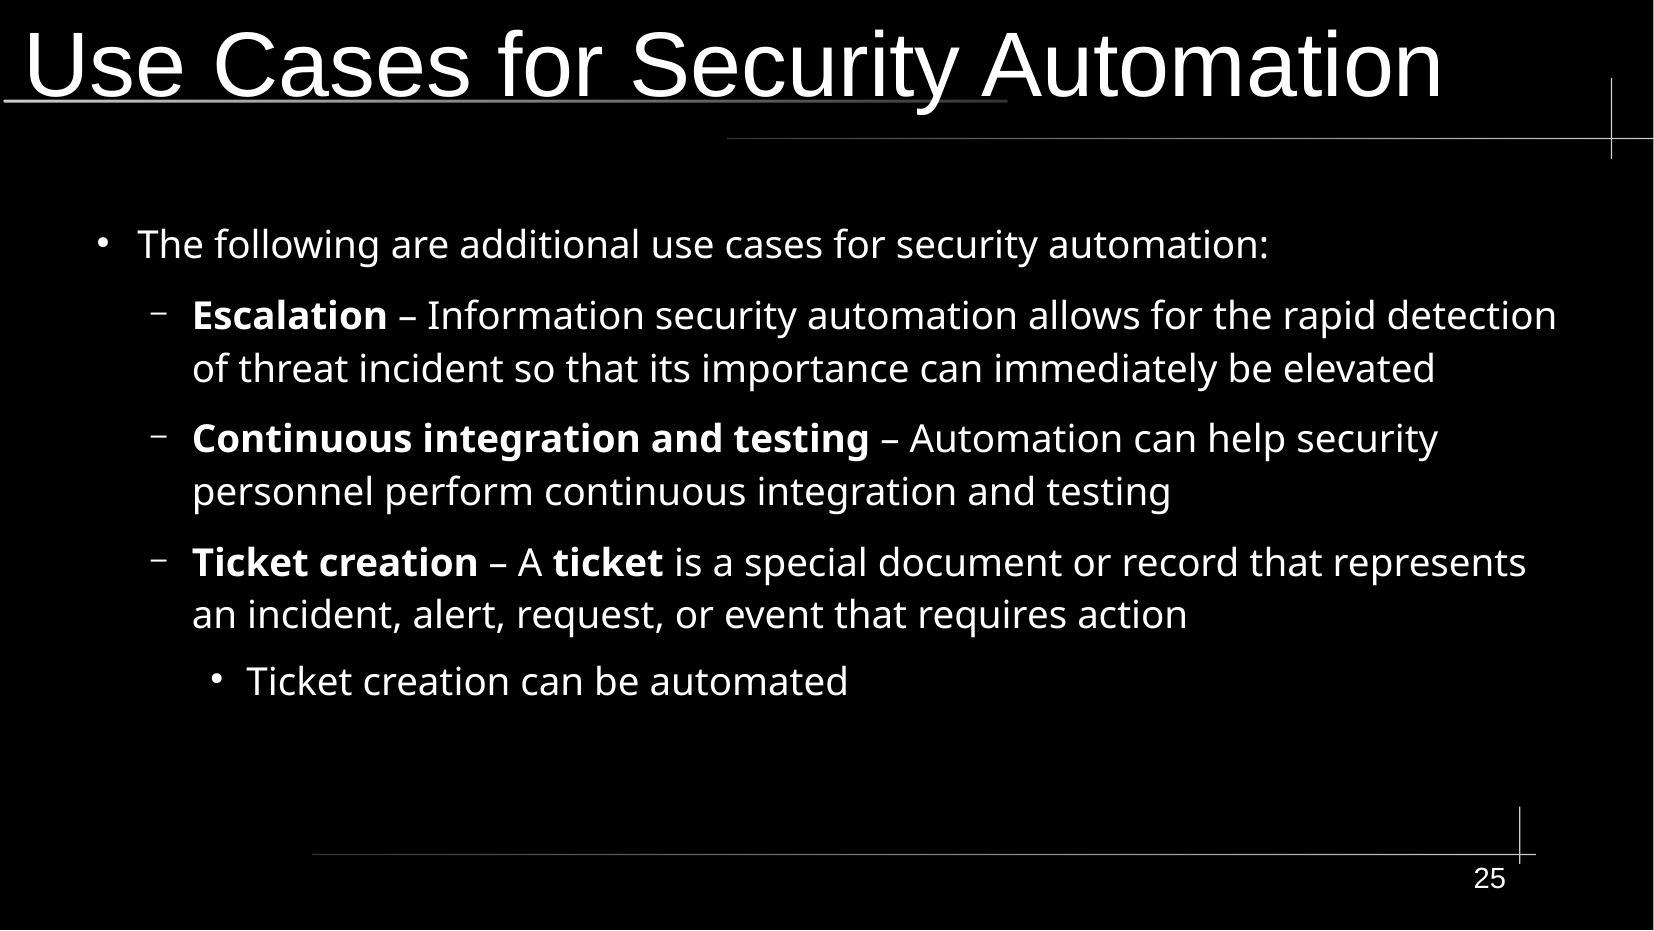

# Use Cases for Security Automation
The following are additional use cases for security automation:
Escalation – Information security automation allows for the rapid detection of threat incident so that its importance can immediately be elevated
Continuous integration and testing – Automation can help security personnel perform continuous integration and testing
Ticket creation – A ticket is a special document or record that represents an incident, alert, request, or event that requires action
Ticket creation can be automated
25